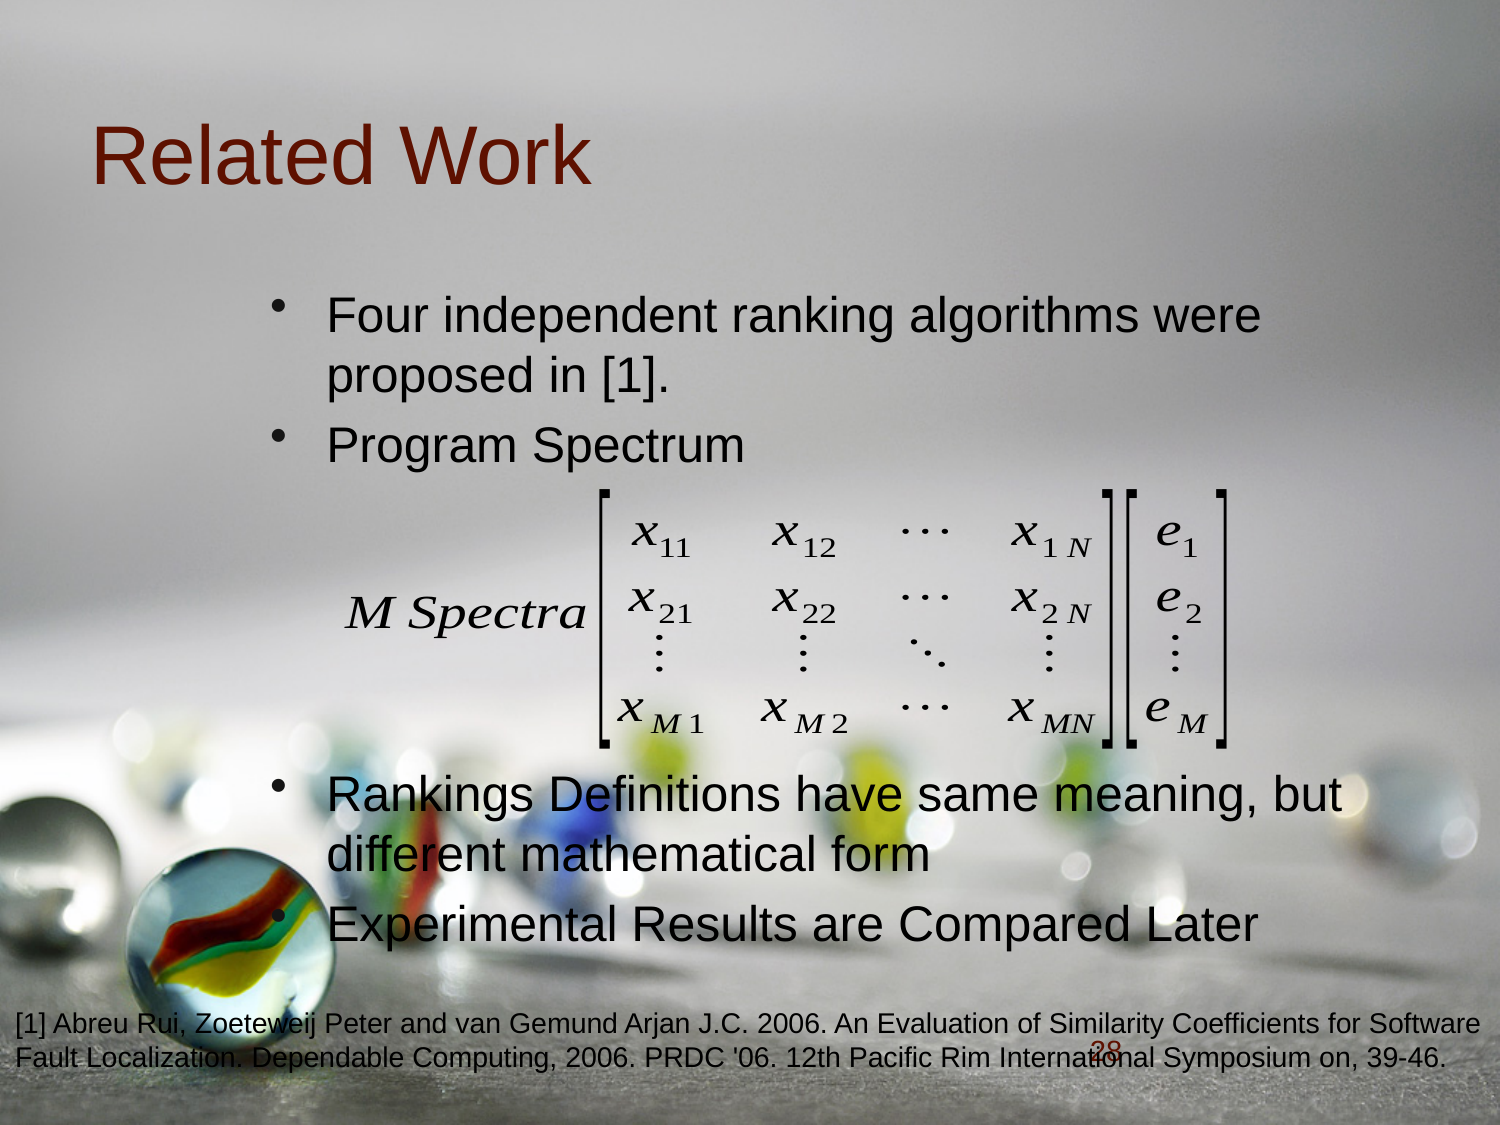

# Related Work
Four independent ranking algorithms were proposed in [1].
Program Spectrum
Rankings Definitions have same meaning, but different mathematical form
Experimental Results are Compared Later
[1] Abreu Rui, Zoeteweij Peter and van Gemund Arjan J.C. 2006. An Evaluation of Similarity Coefficients for Software Fault Localization. Dependable Computing, 2006. PRDC '06. 12th Pacific Rim International Symposium on, 39-46.
Tallinn, 01.01.2016
28